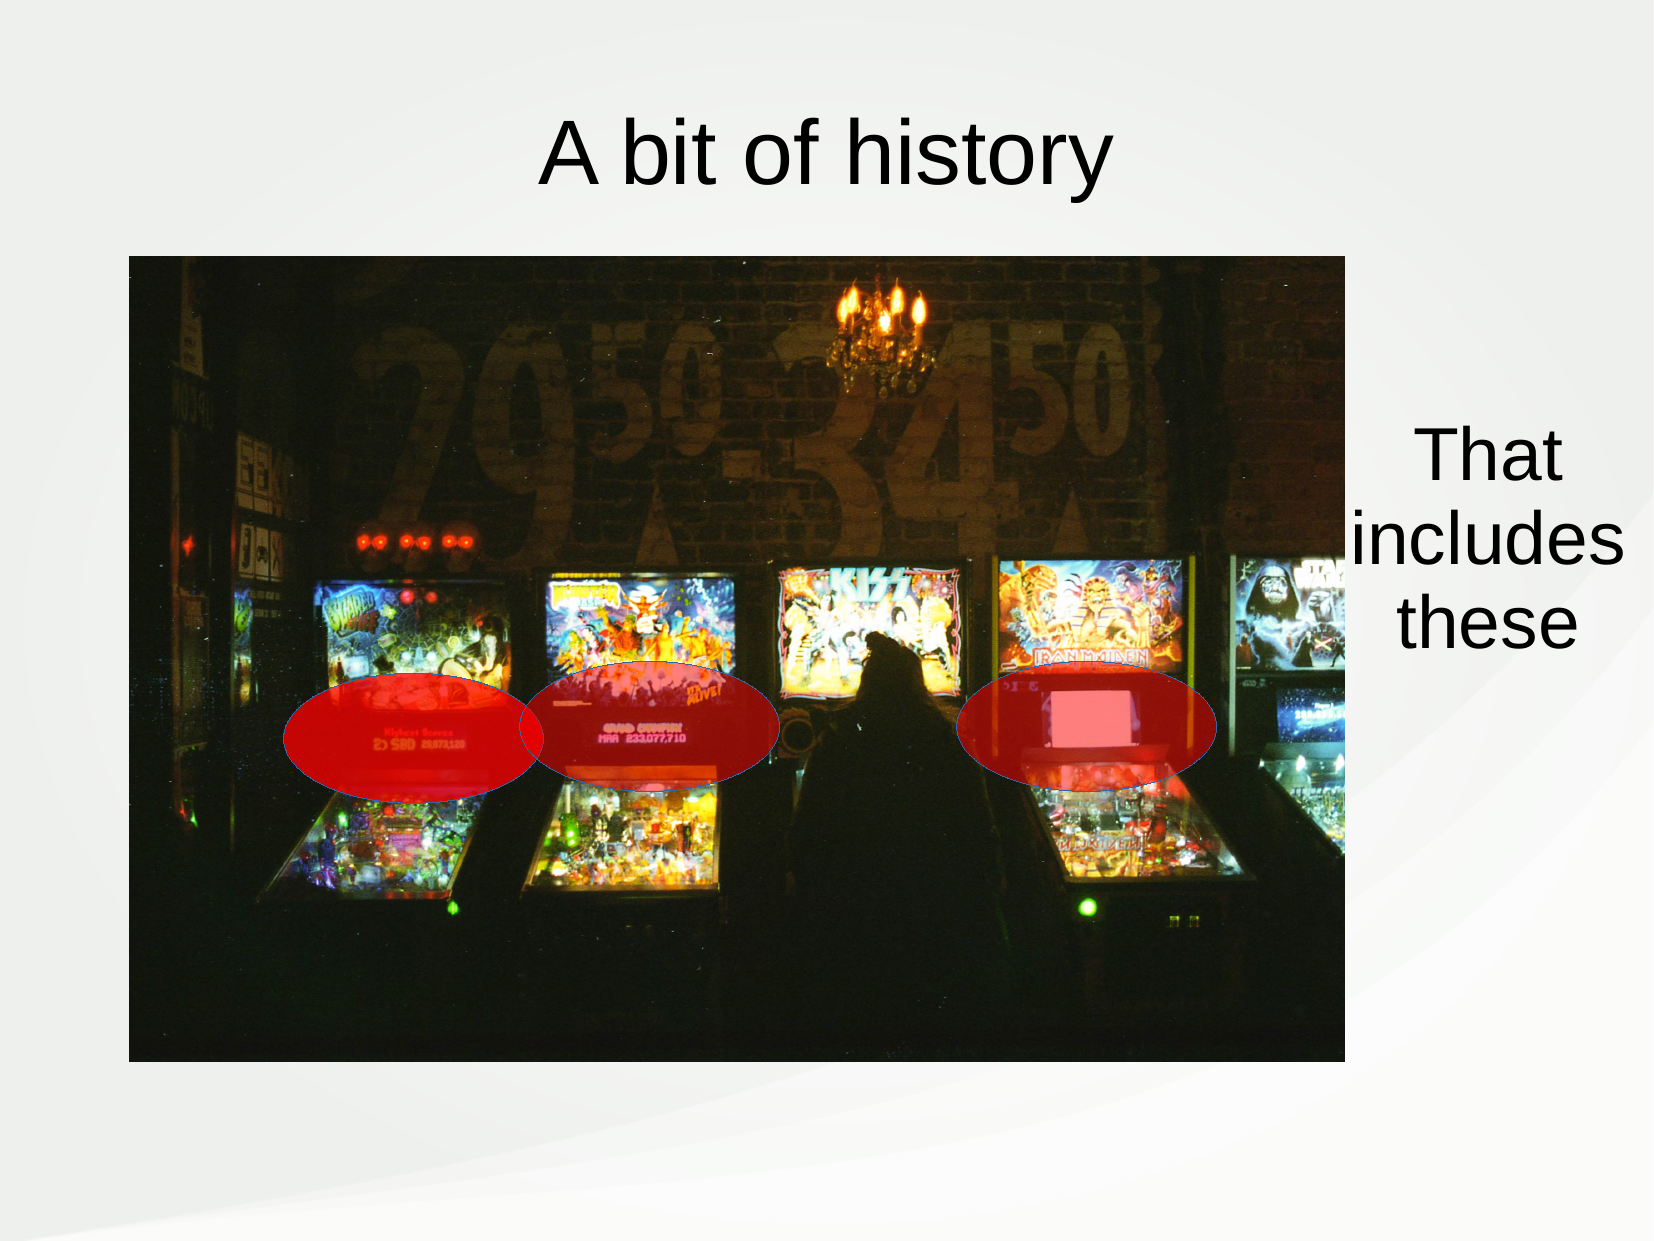

# A bit of history
That
includes
these